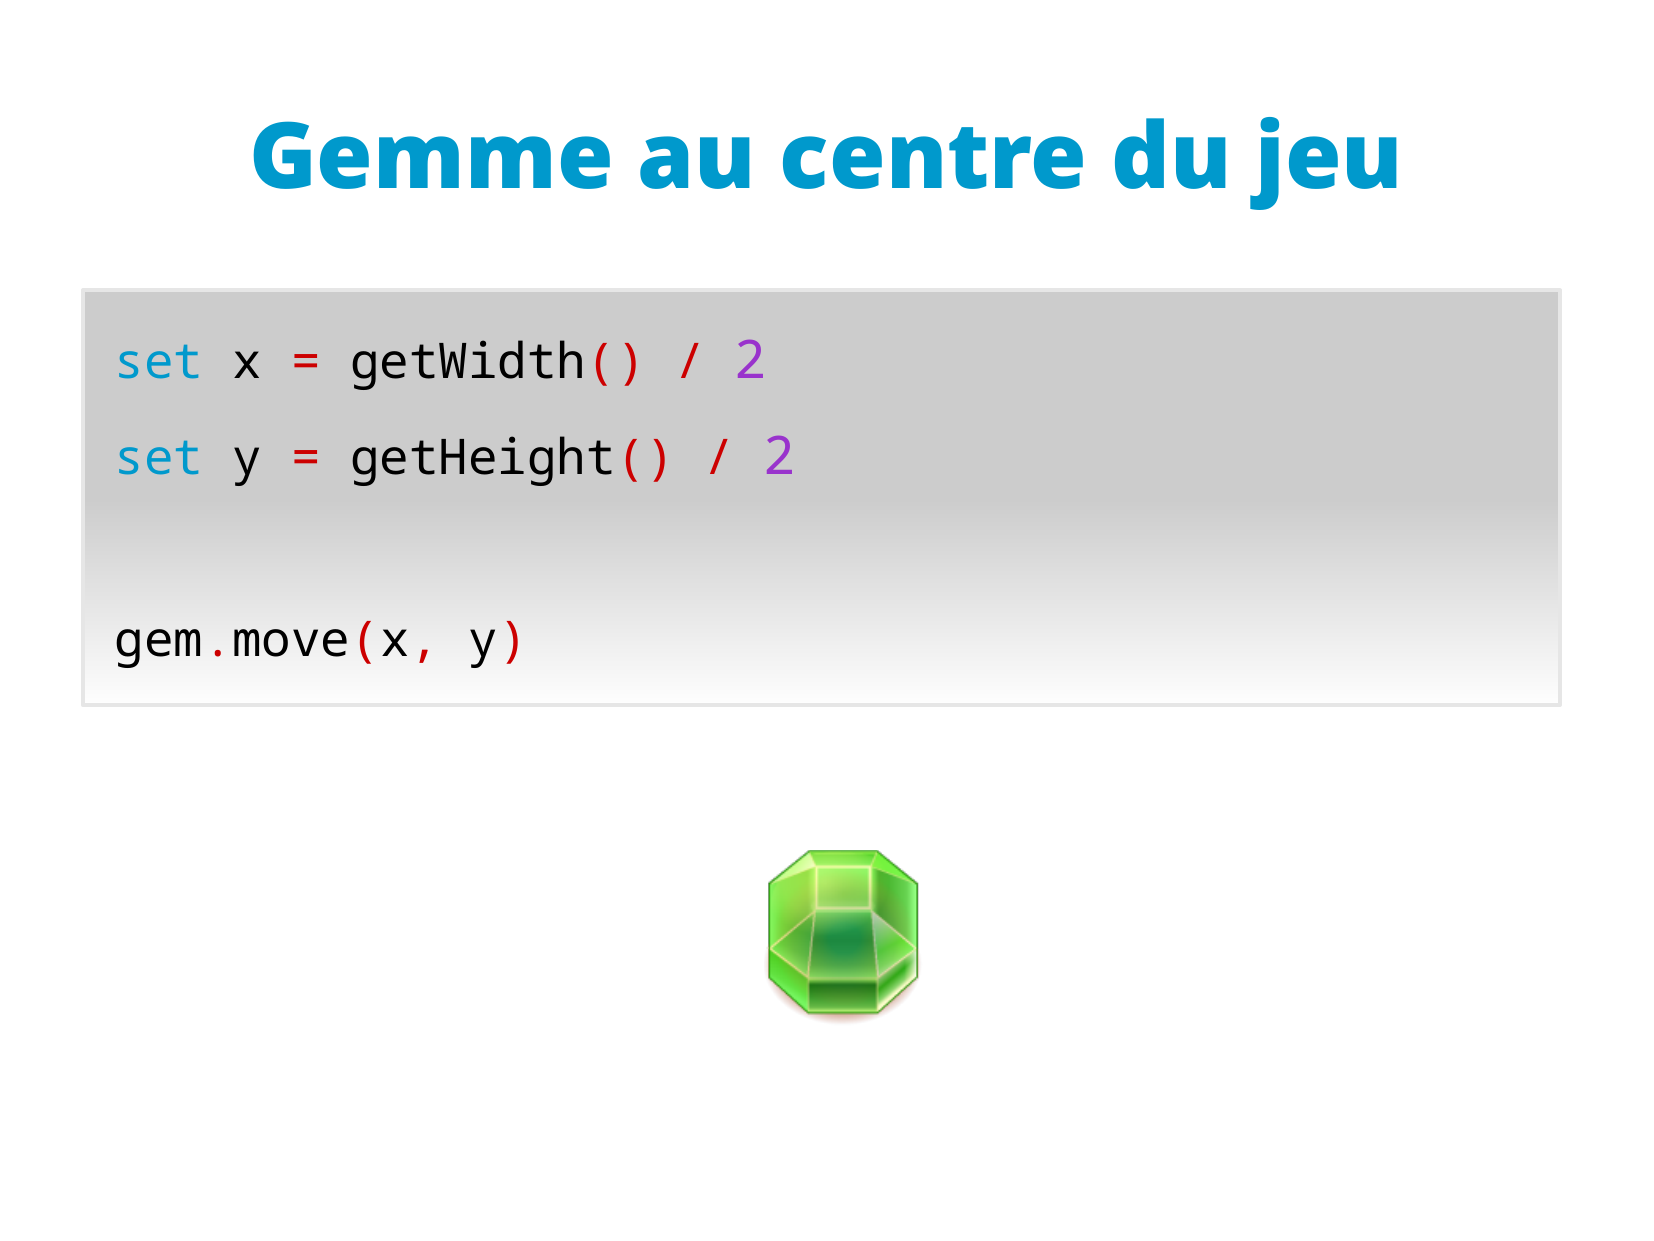

# Gemme au centre du jeu
set x = getWidth() / 2
set y = getHeight() / 2
gem.move(x, y)